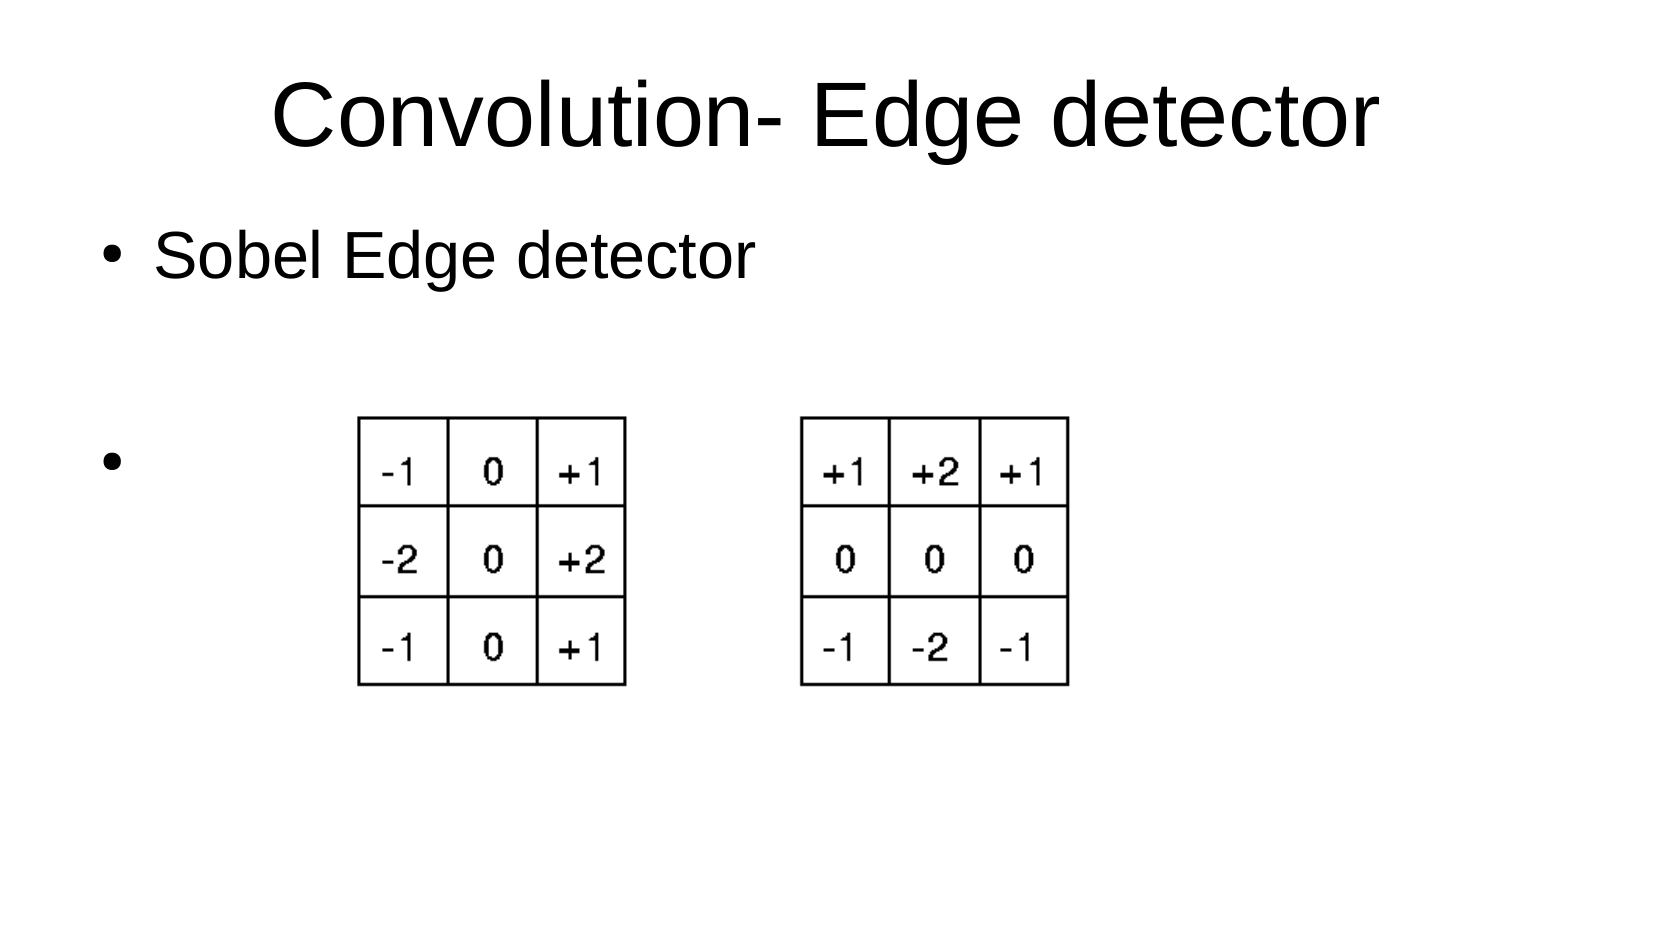

# Convolution- Edge detector
Sobel Edge detector